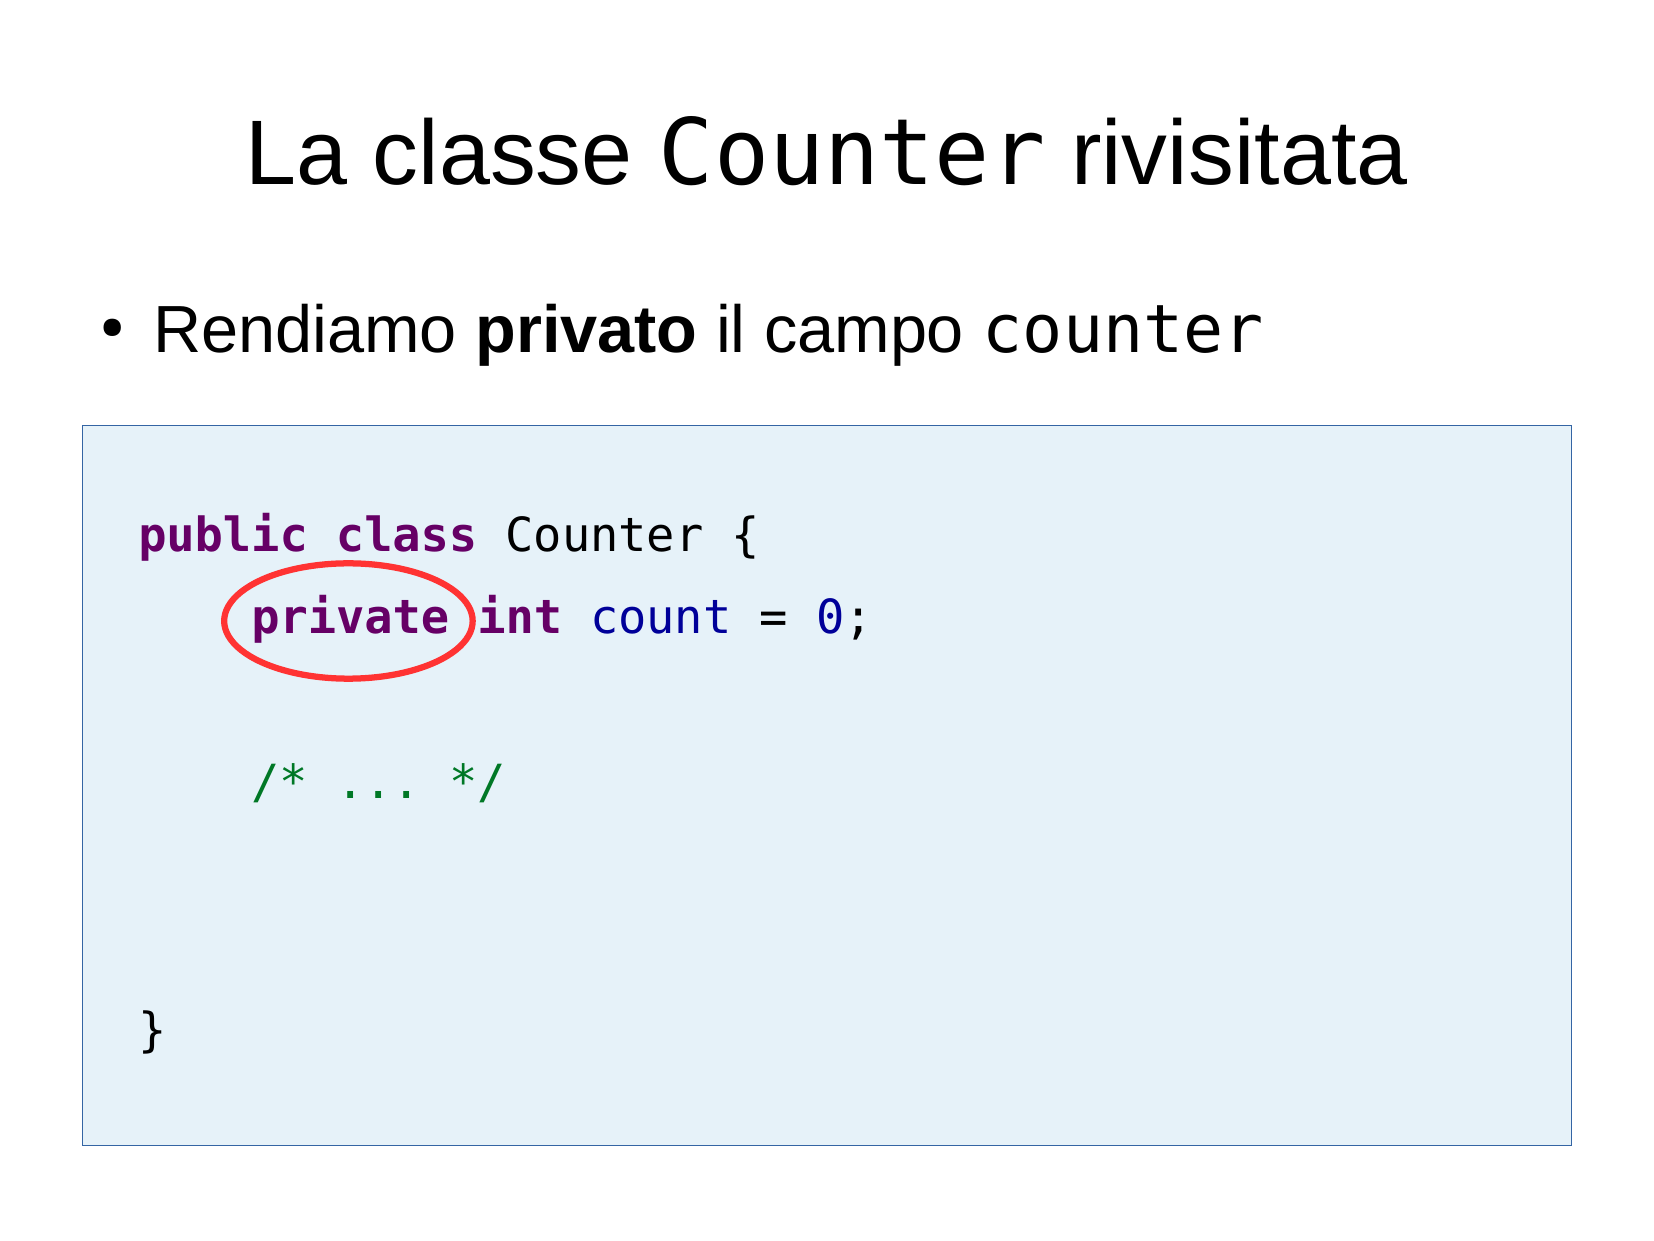

# La classe Counter rivisitata
Rendiamo privato il campo counter
public class Counter {
 private int count = 0;
 /* ... */
}